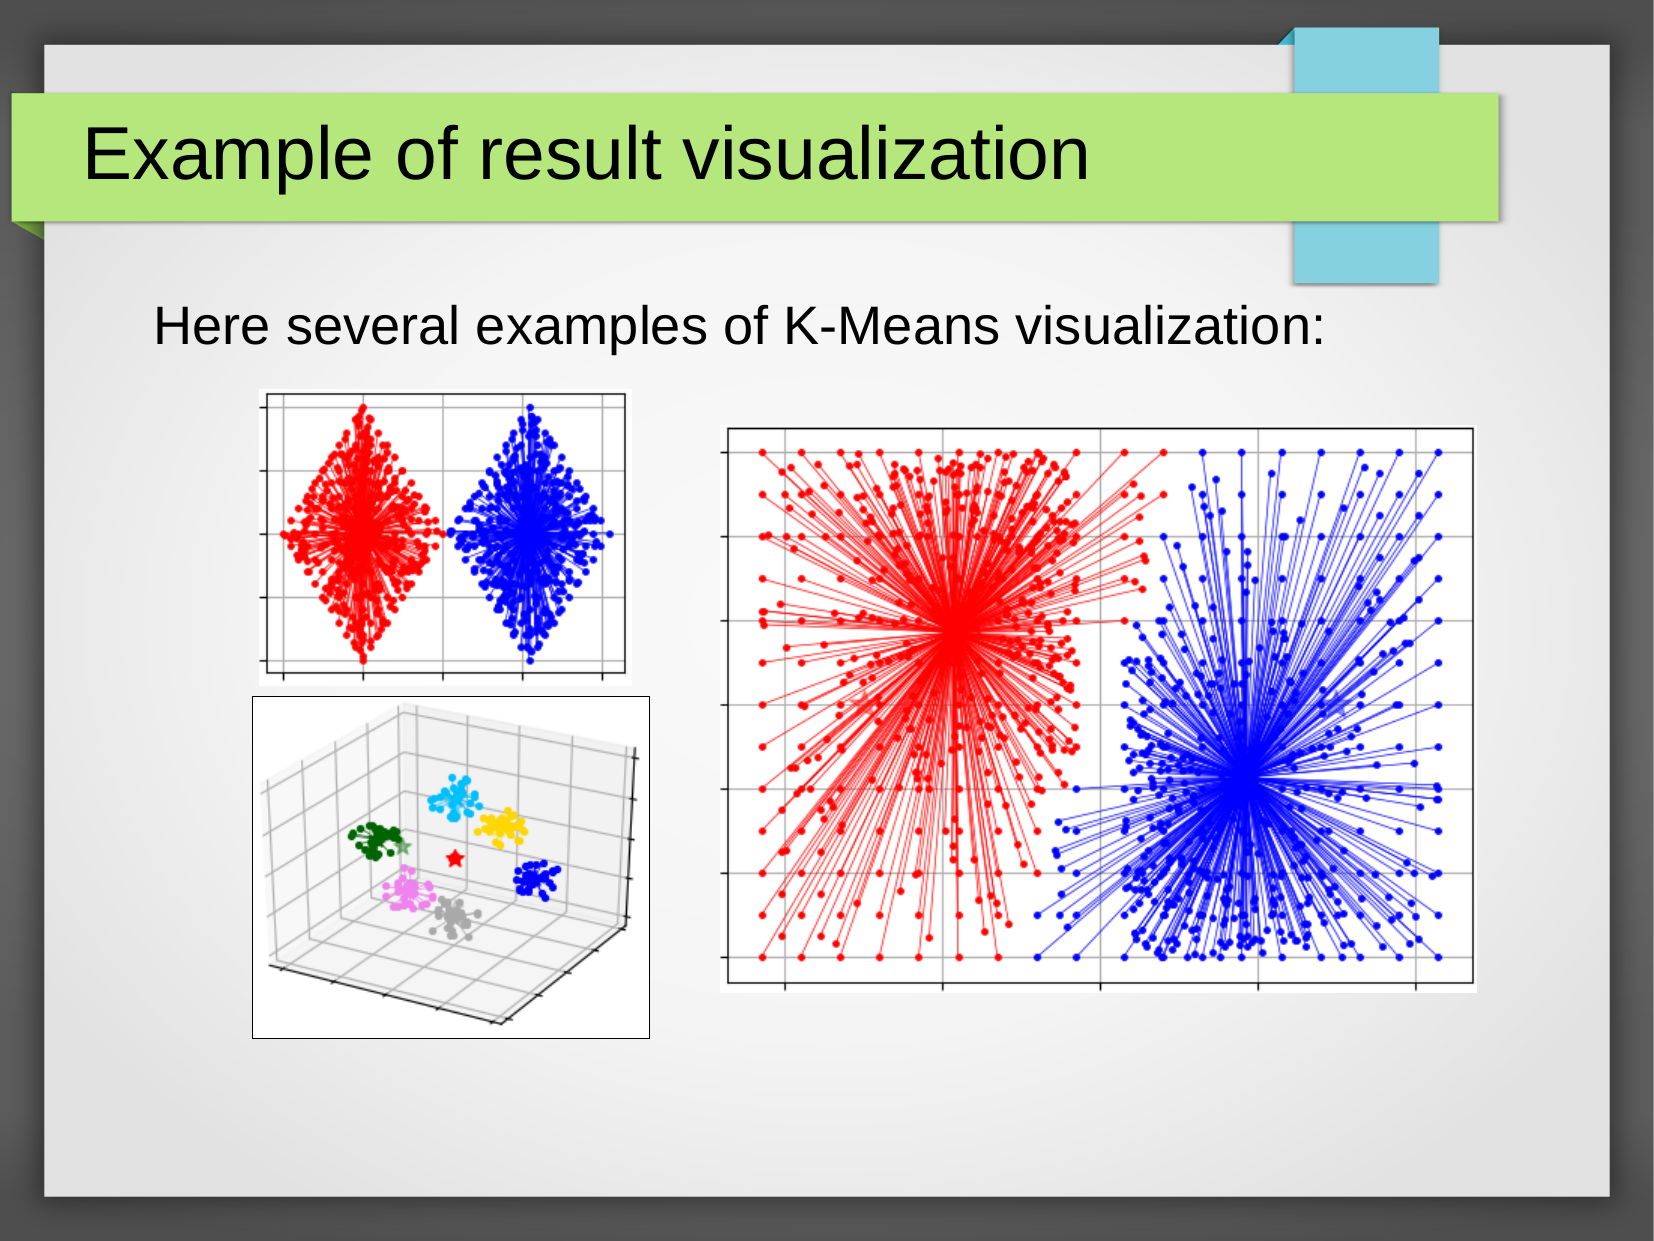

# Example of result visualization
Here several examples of K-Means visualization: